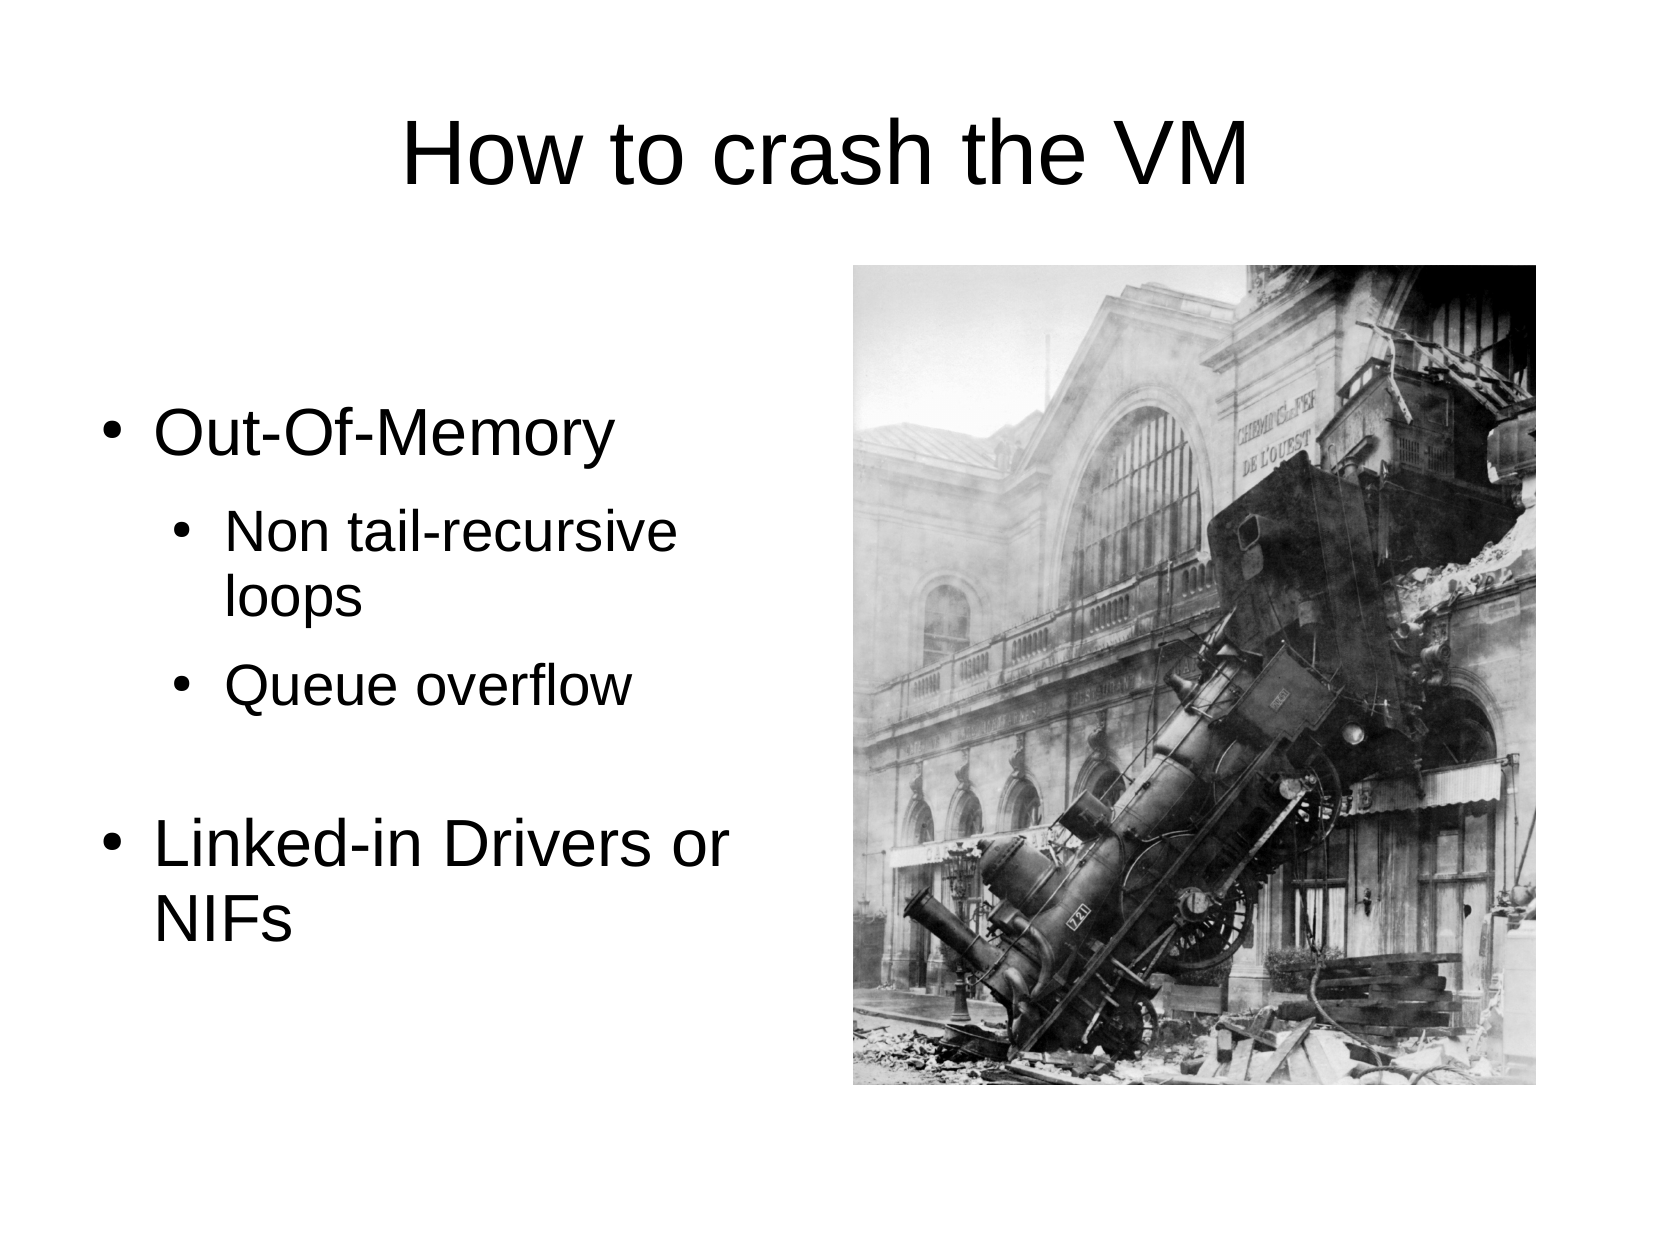

# How to crash the VM
Out-Of-Memory
Non tail-recursive loops
Queue overflow
Linked-in Drivers or NIFs